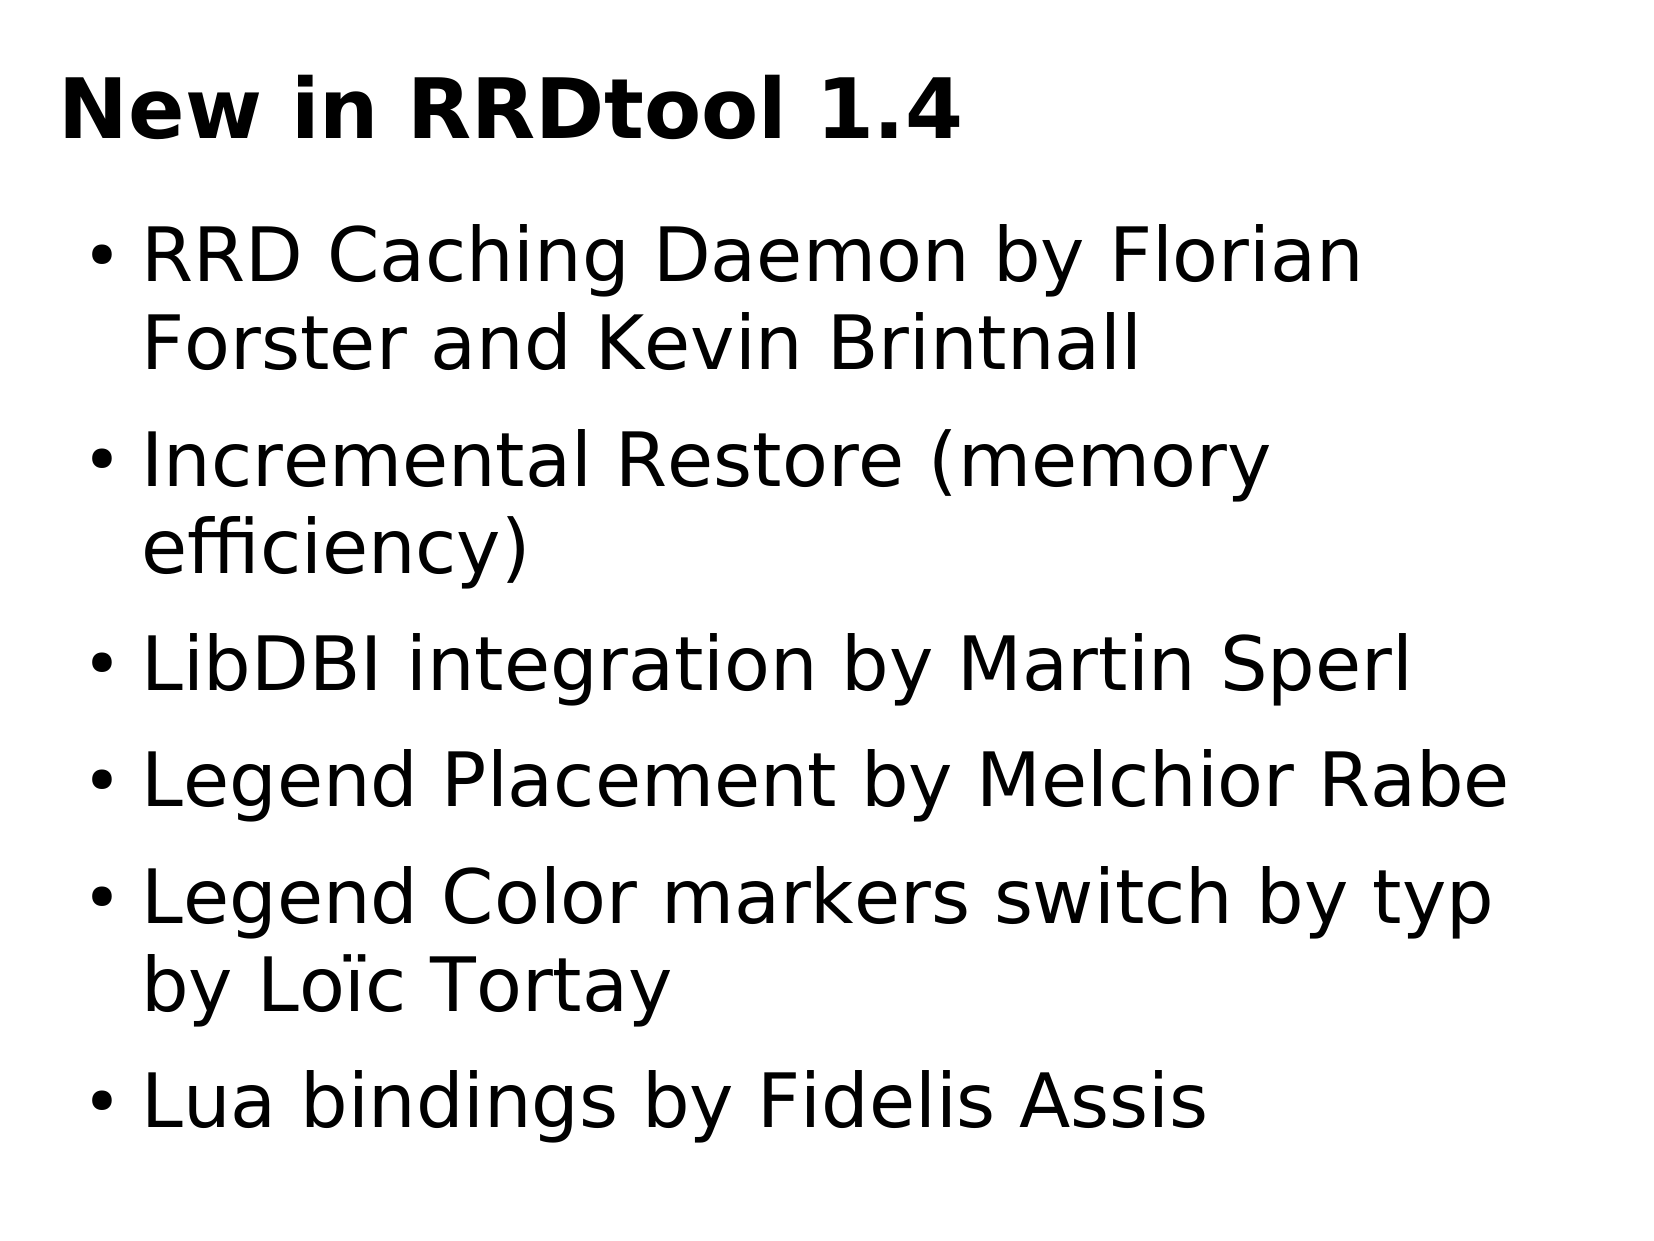

# New in RRDtool 1.4
RRD Caching Daemon by Florian Forster and Kevin Brintnall
Incremental Restore (memory efficiency)
LibDBI integration by Martin Sperl
Legend Placement by Melchior Rabe
Legend Color markers switch by typ by Loïc Tortay
Lua bindings by Fidelis Assis